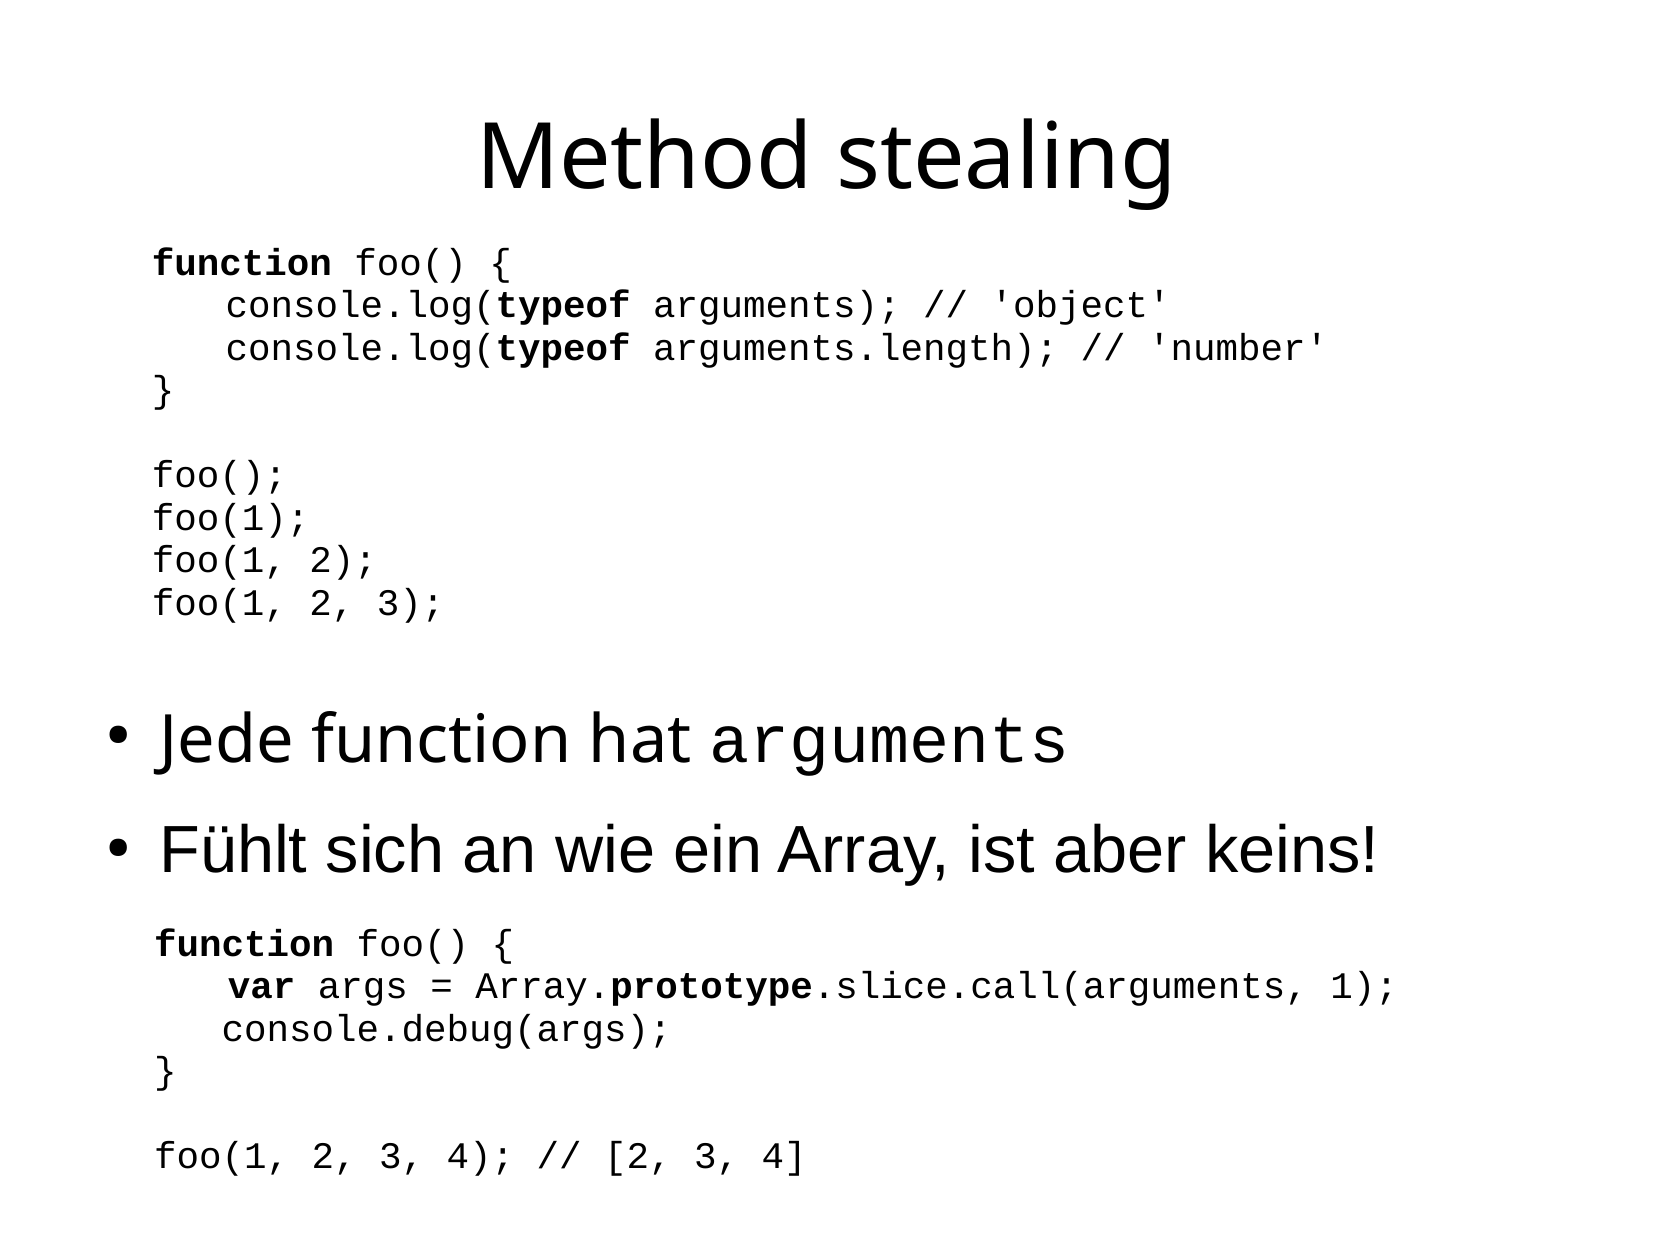

# Method stealing
function foo() {
	console.log(typeof arguments); // 'object'
	console.log(typeof arguments.length); // 'number'
}
foo();
foo(1);
foo(1, 2);
foo(1, 2, 3);
Jede function hat arguments
Fühlt sich an wie ein Array, ist aber keins!
function foo() {
	var args = Array.prototype.slice.call(arguments, 1);
 console.debug(args);
}
foo(1, 2, 3, 4); // [2, 3, 4]